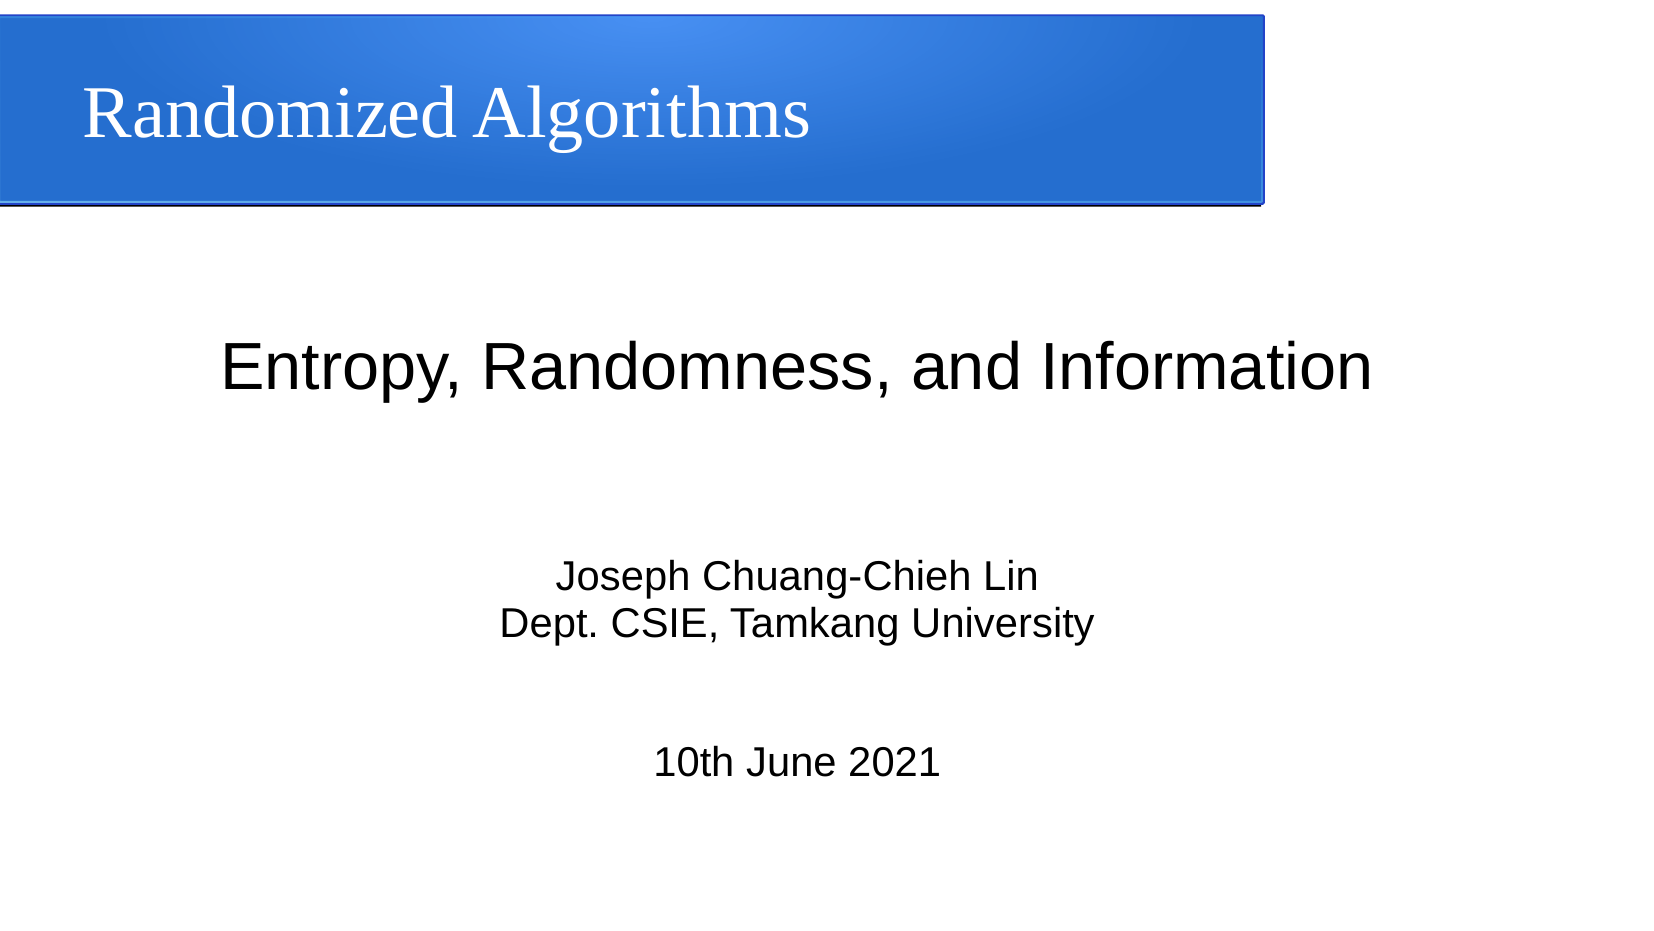

# Randomized Algorithms
Entropy, Randomness, and Information
Joseph Chuang-Chieh Lin
Dept. CSIE, Tamkang University
10th June 2021